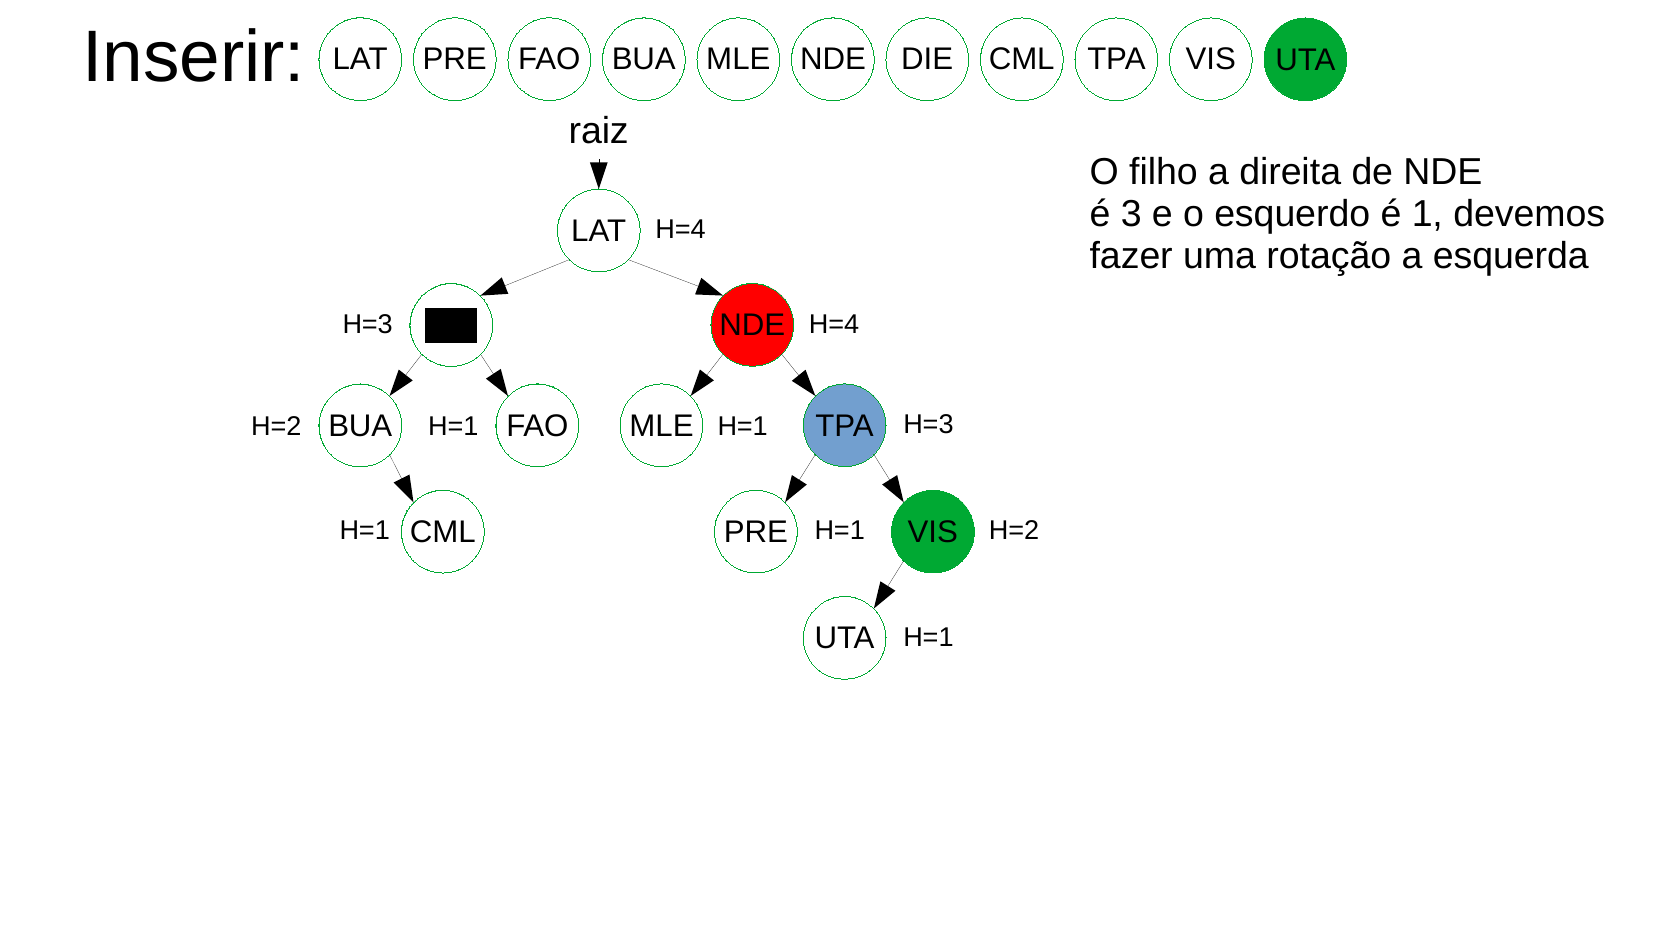

# Inserir:
LAT
LAT
PRE
FAO
BUA
MLE
NDE
DIE
BUA
NDE
CML
TPA
VIS
UTA
raiz
O filho a direita de NDE
é 3 e o esquerdo é 1, devemos fazer uma rotação a esquerda
LAT
H=4
NDE
DIE
DIE
H=4
H=3
FAO
MLE
TPA
BUA
FAO
BUA
H=3
H=2
H=1
H=1
CML
PRE
VIS
CML
H=1
H=1
H=2
UTA
H=1